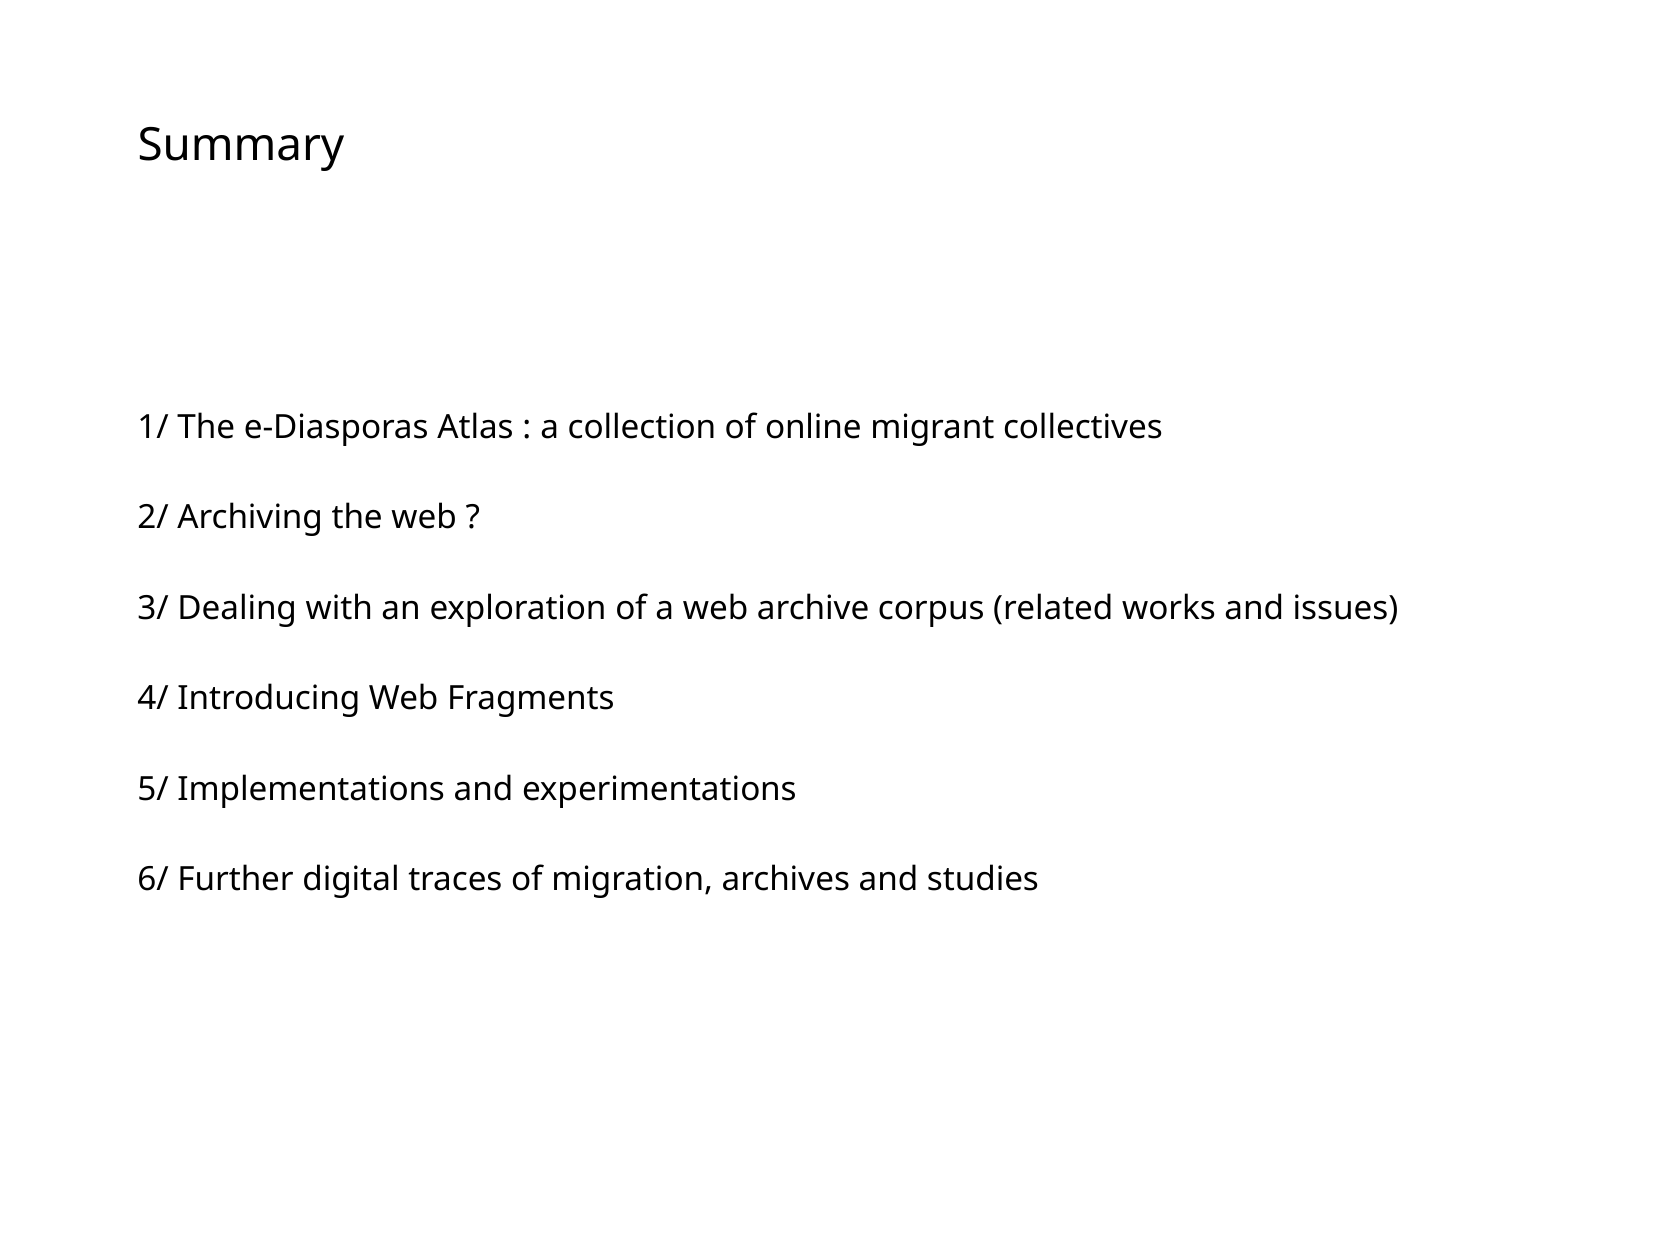

Summary
1/ The e-Diasporas Atlas : a collection of online migrant collectives
2/ Archiving the web ?
3/ Dealing with an exploration of a web archive corpus (related works and issues)
4/ Introducing Web Fragments
5/ Implementations and experimentations
6/ Further digital traces of migration, archives and studies